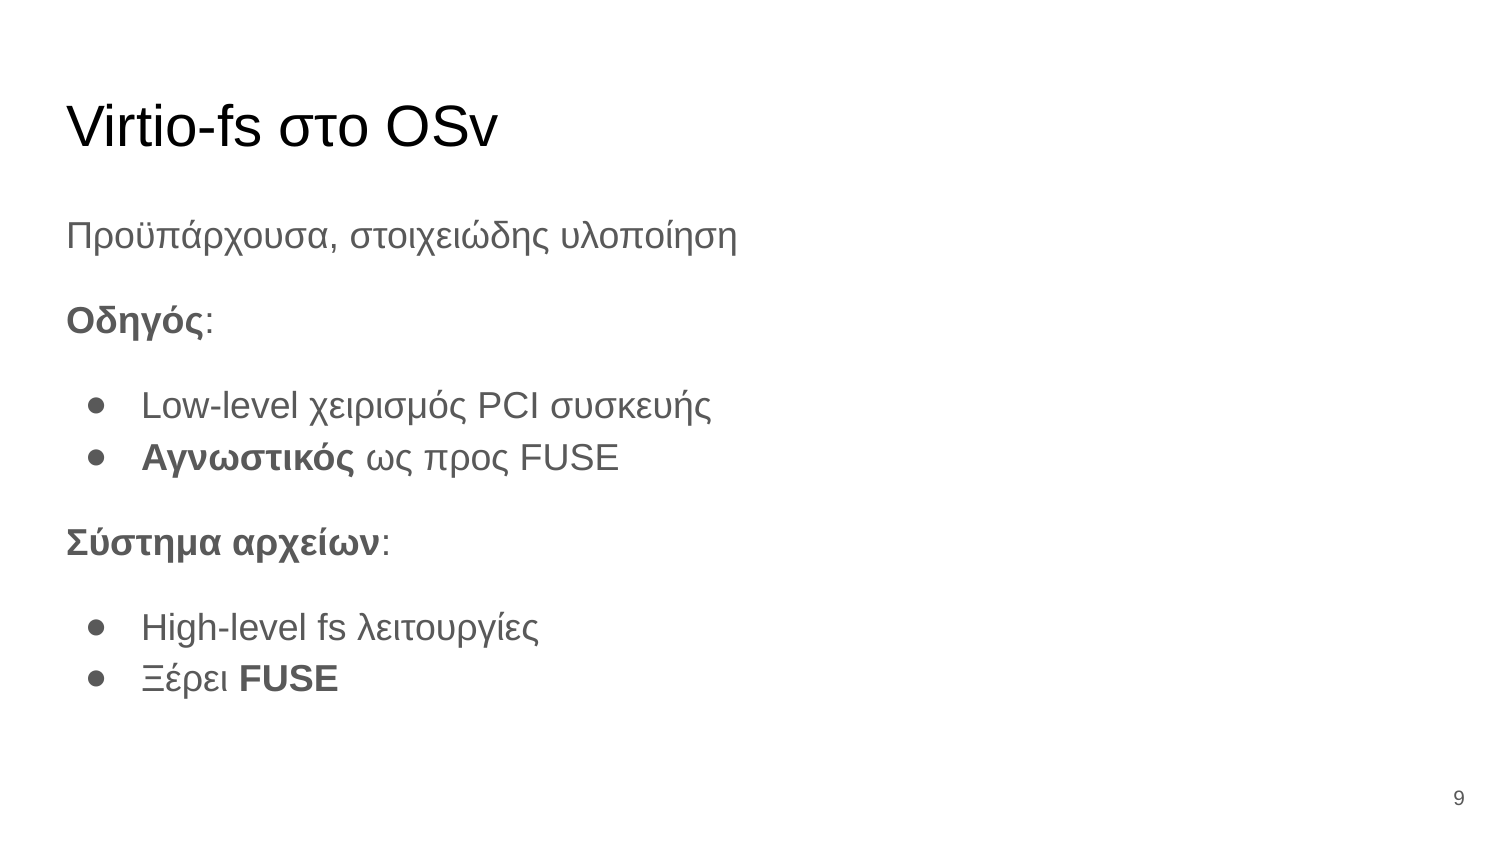

# Virtio-fs στο OSv
Προϋπάρχουσα, στοιχειώδης υλοποίηση
Οδηγός:
Low-level χειρισμός PCI συσκευής
Αγνωστικός ως προς FUSE
Σύστημα αρχείων:
High-level fs λειτουργίες
Ξέρει FUSE